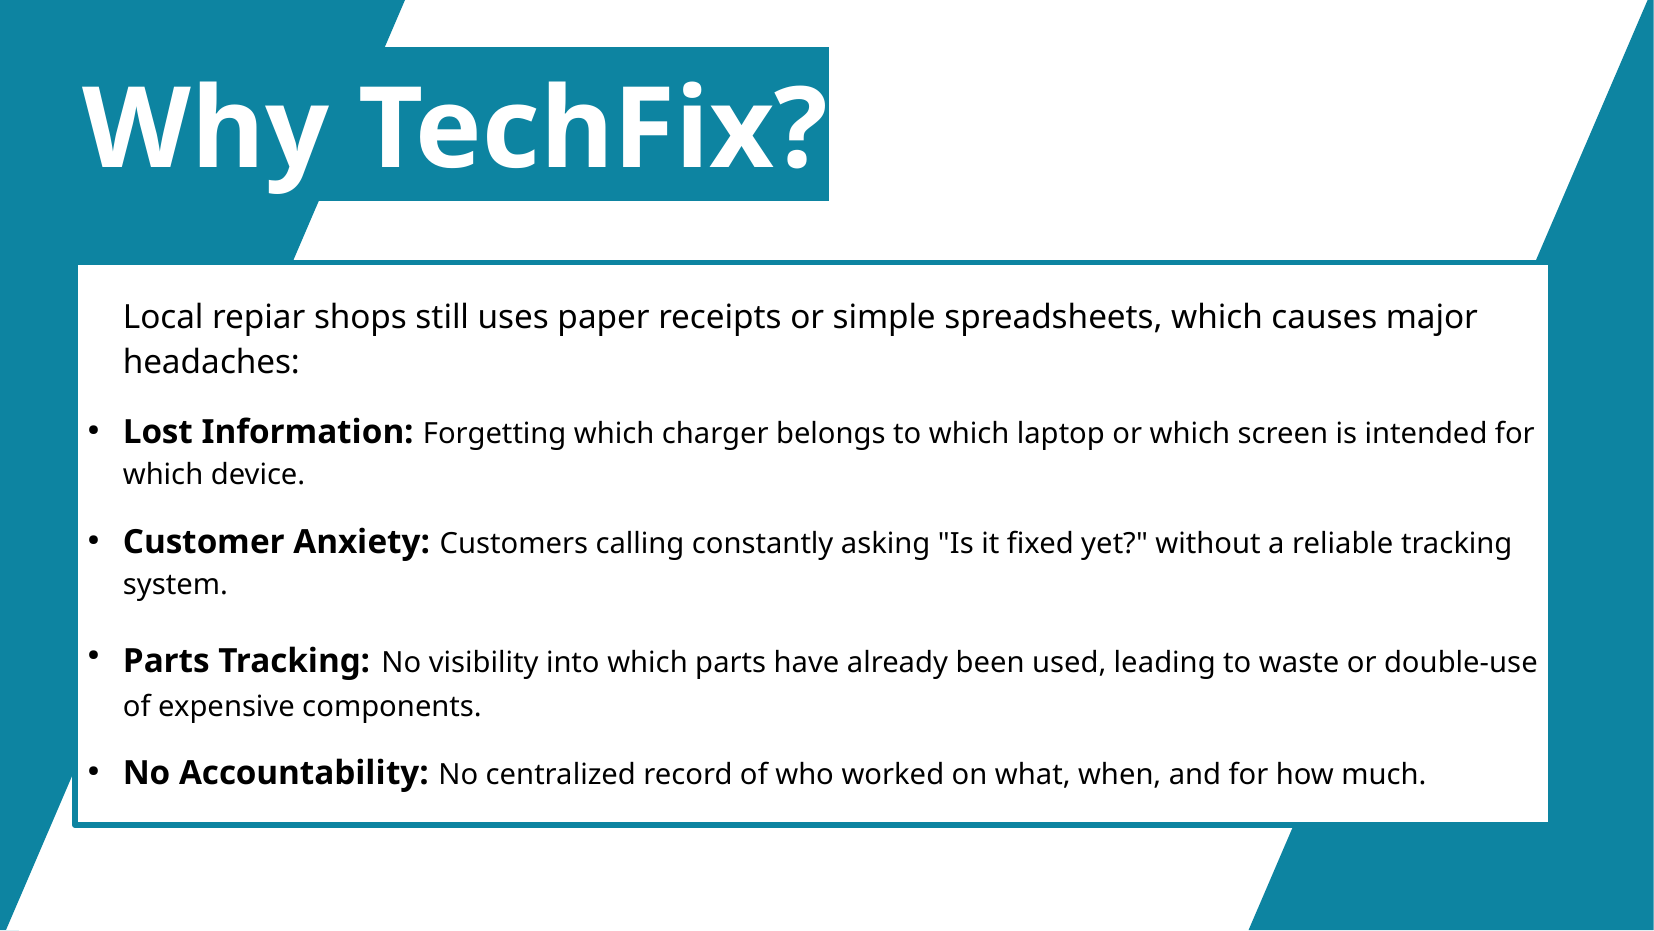

# Why TechFix?
Local repiar shops still uses paper receipts or simple spreadsheets, which causes major headaches:
Lost Information: Forgetting which charger belongs to which laptop or which screen is intended for which device.
Customer Anxiety: Customers calling constantly asking "Is it fixed yet?" without a reliable tracking system.
Parts Tracking: No visibility into which parts have already been used, leading to waste or double-use of expensive components.
No Accountability: No centralized record of who worked on what, when, and for how much.